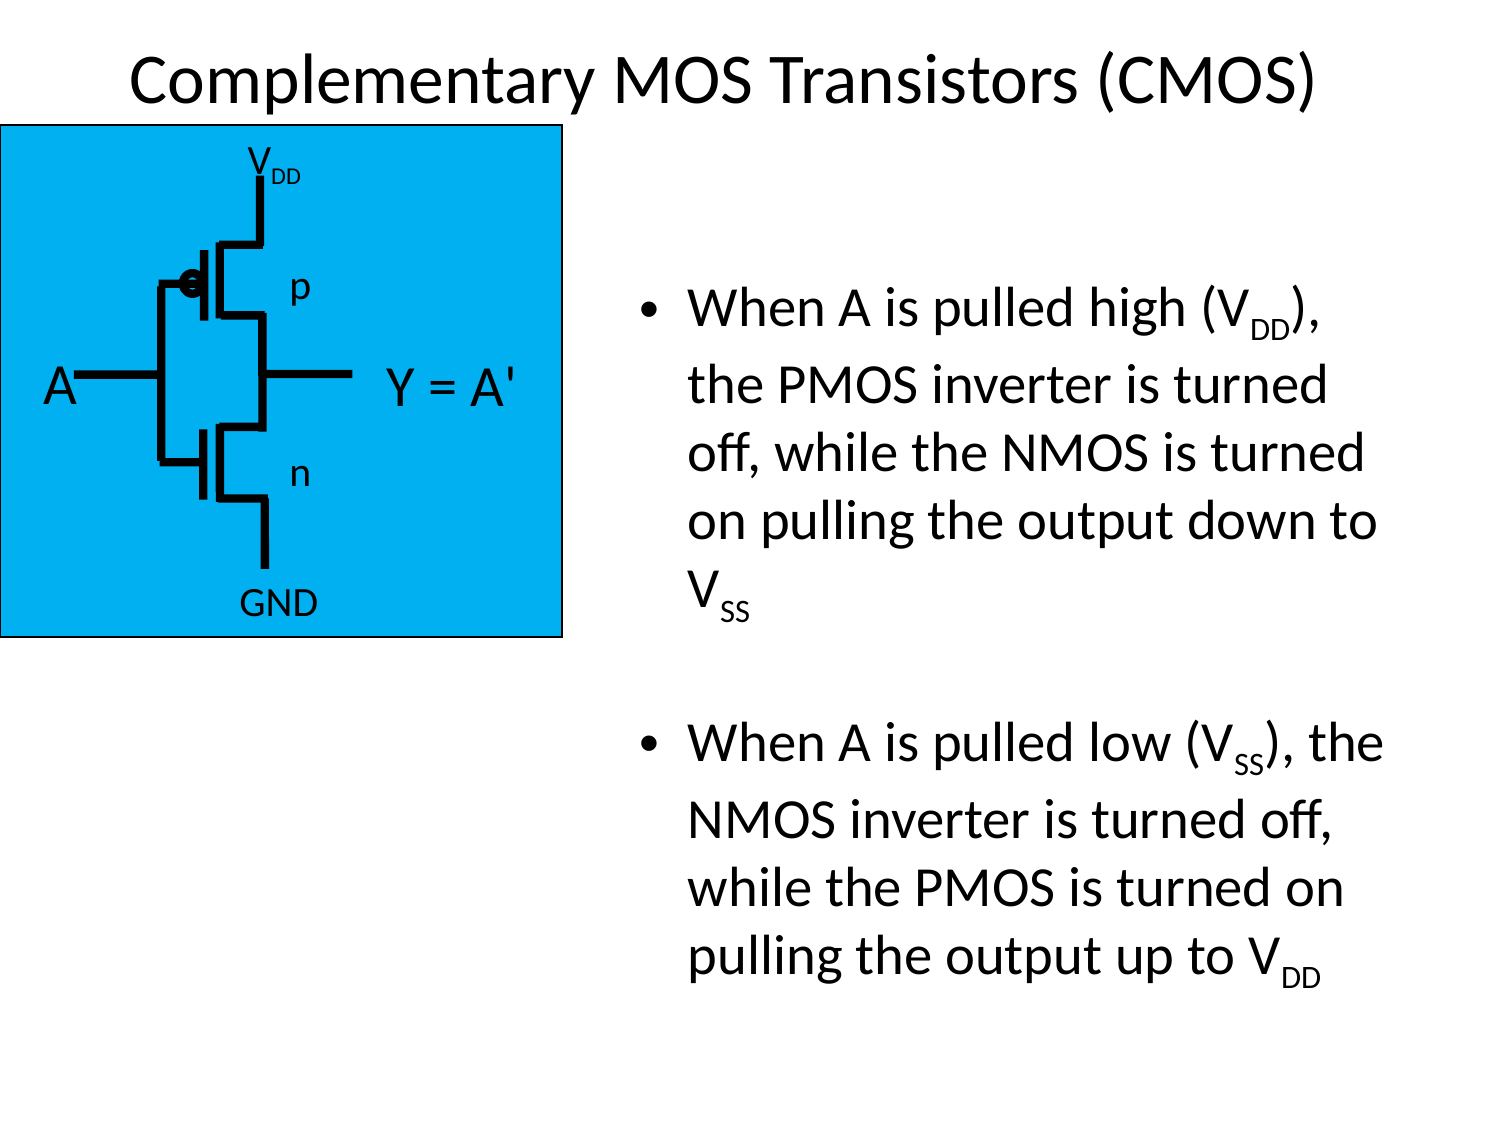

# Complementary MOS Transistors (CMOS)
VDD
p
A
Y = A'
n
GND
When A is pulled high (VDD), the PMOS inverter is turned off, while the NMOS is turned on pulling the output down to VSS
When A is pulled low (VSS), the NMOS inverter is turned off, while the PMOS is turned on pulling the output up to VDD